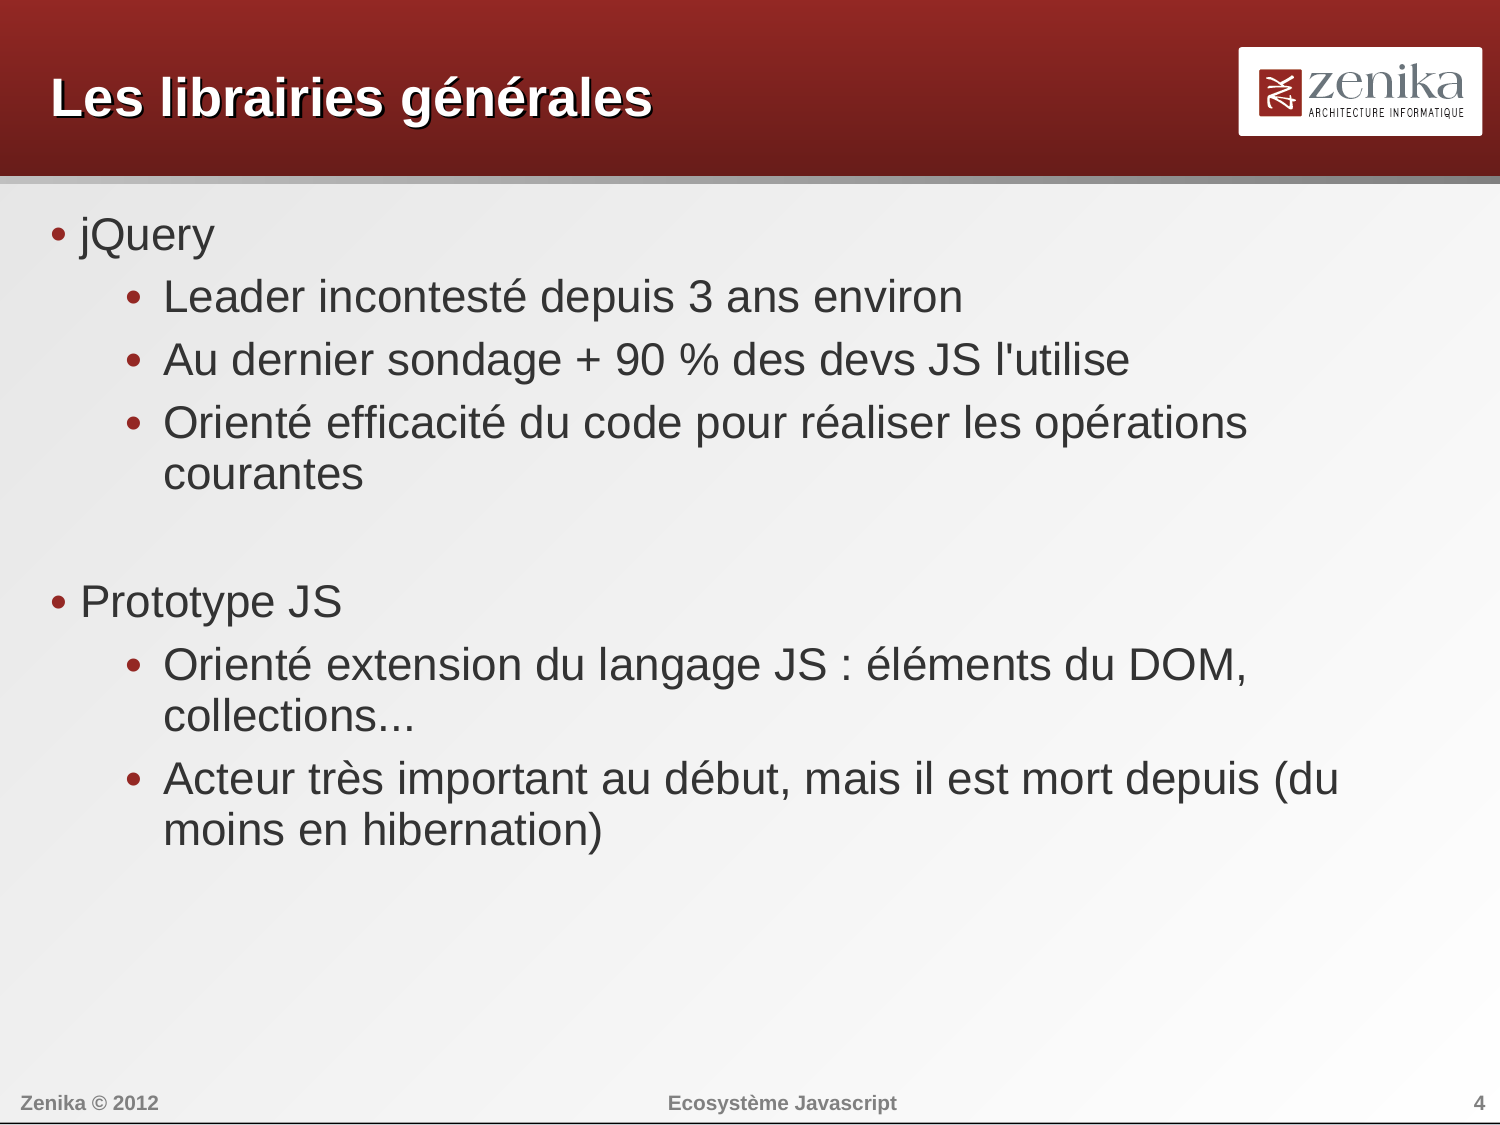

# Les librairies générales
 jQuery
Leader incontesté depuis 3 ans environ
Au dernier sondage + 90 % des devs JS l'utilise
Orienté efficacité du code pour réaliser les opérations courantes
 Prototype JS
Orienté extension du langage JS : éléments du DOM, collections...
Acteur très important au début, mais il est mort depuis (du moins en hibernation)